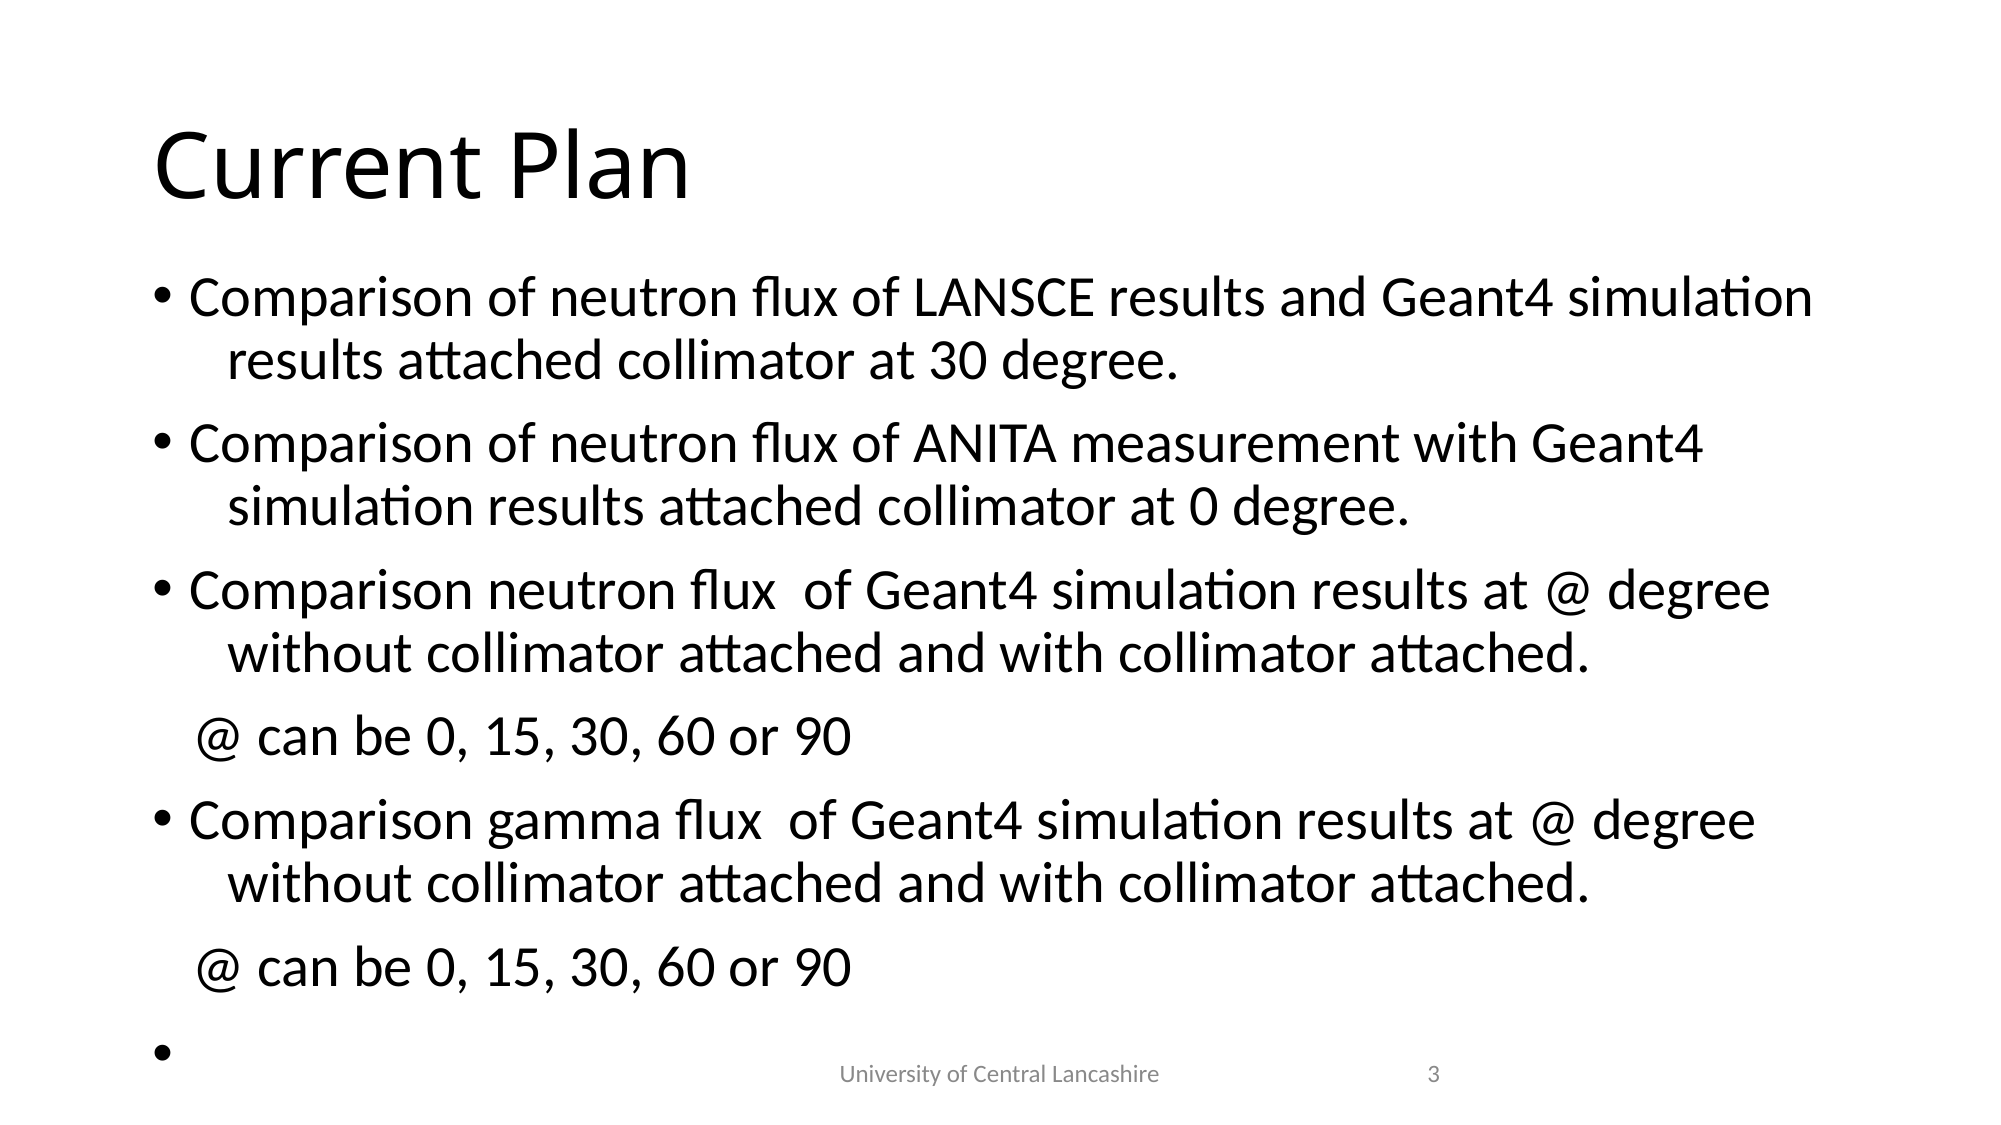

# Current Plan
Comparison of neutron flux of LANSCE results and Geant4 simulation results attached collimator at 30 degree.
Comparison of neutron flux of ANITA measurement with Geant4 simulation results attached collimator at 0 degree.
Comparison neutron flux of Geant4 simulation results at @ degree without collimator attached and with collimator attached.
 @ can be 0, 15, 30, 60 or 90
Comparison gamma flux of Geant4 simulation results at @ degree without collimator attached and with collimator attached.
 @ can be 0, 15, 30, 60 or 90
University of Central Lancashire